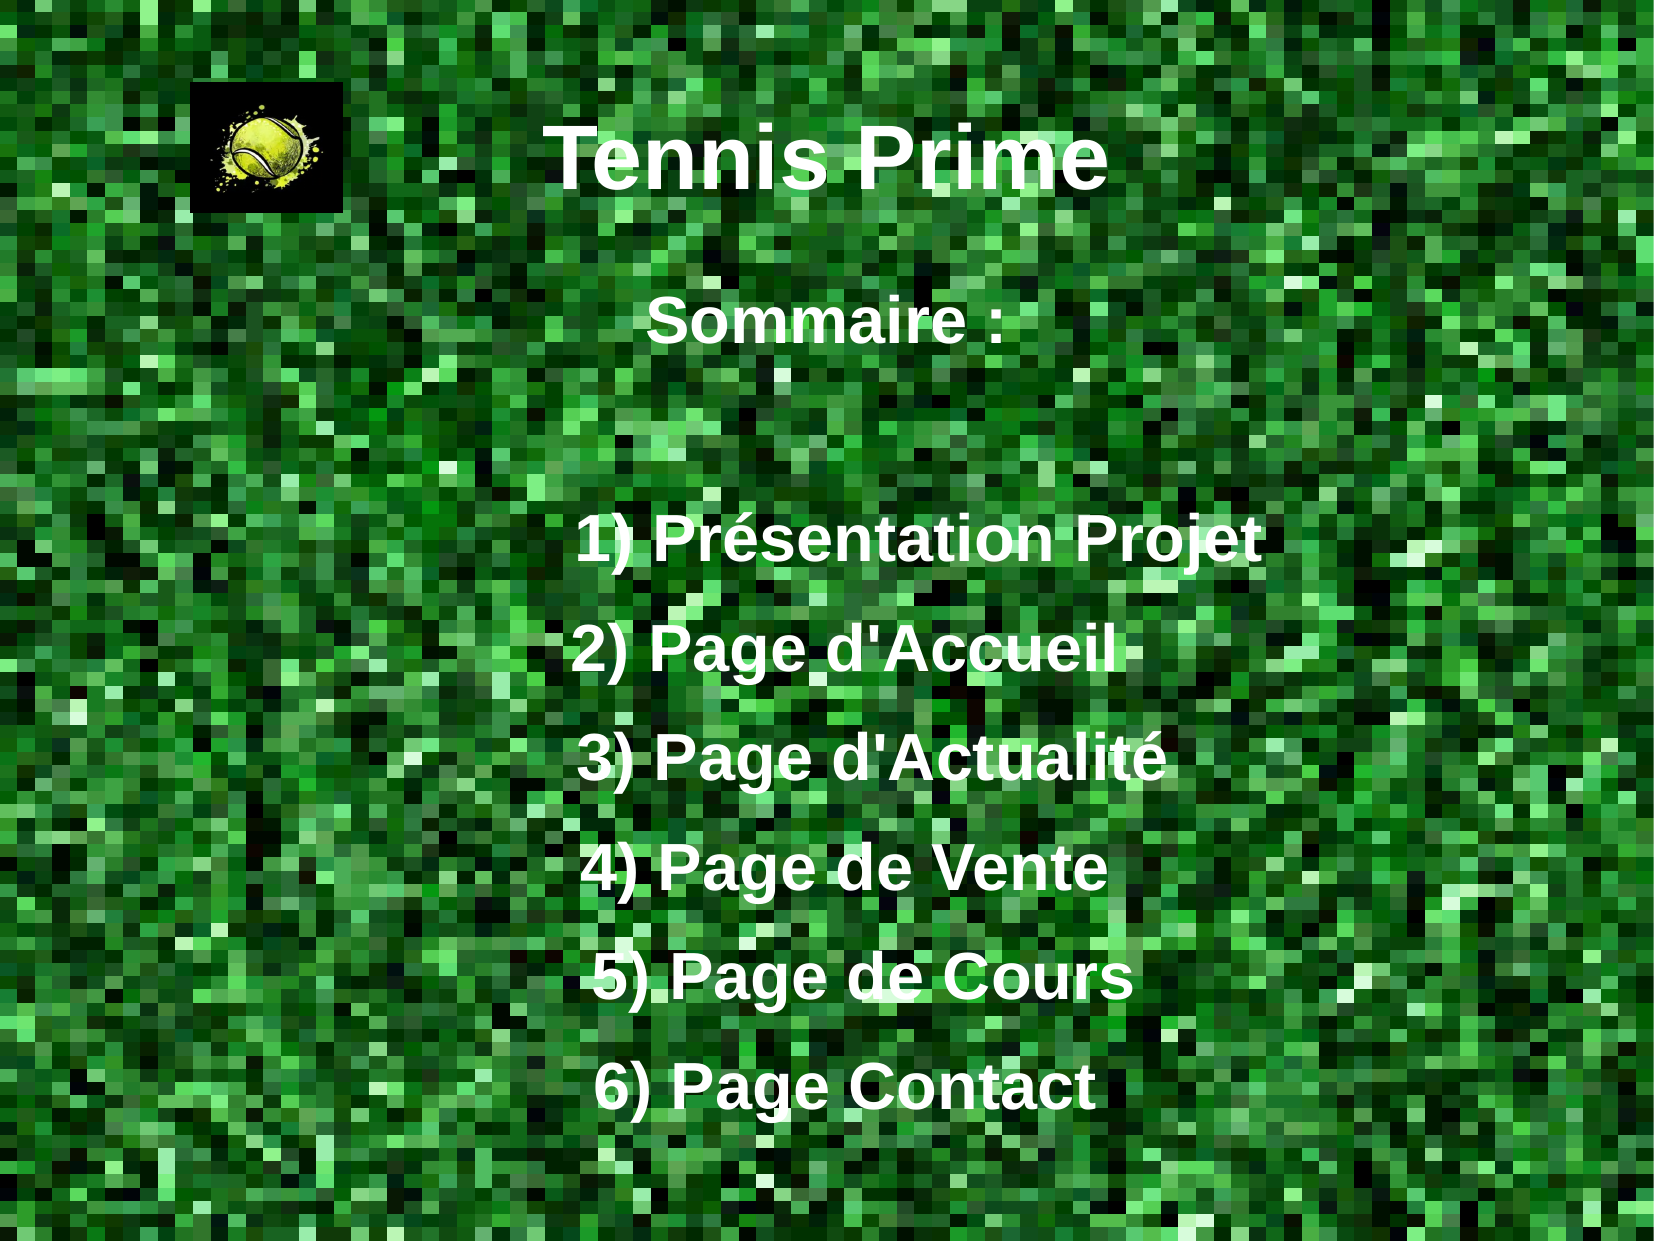

# Tennis Prime
Sommaire :
 1) Présentation Projet
 2) Page d'Accueil
 3) Page d'Actualité
 4) Page de Vente
 5) Page de Cours
 6) Page Contact